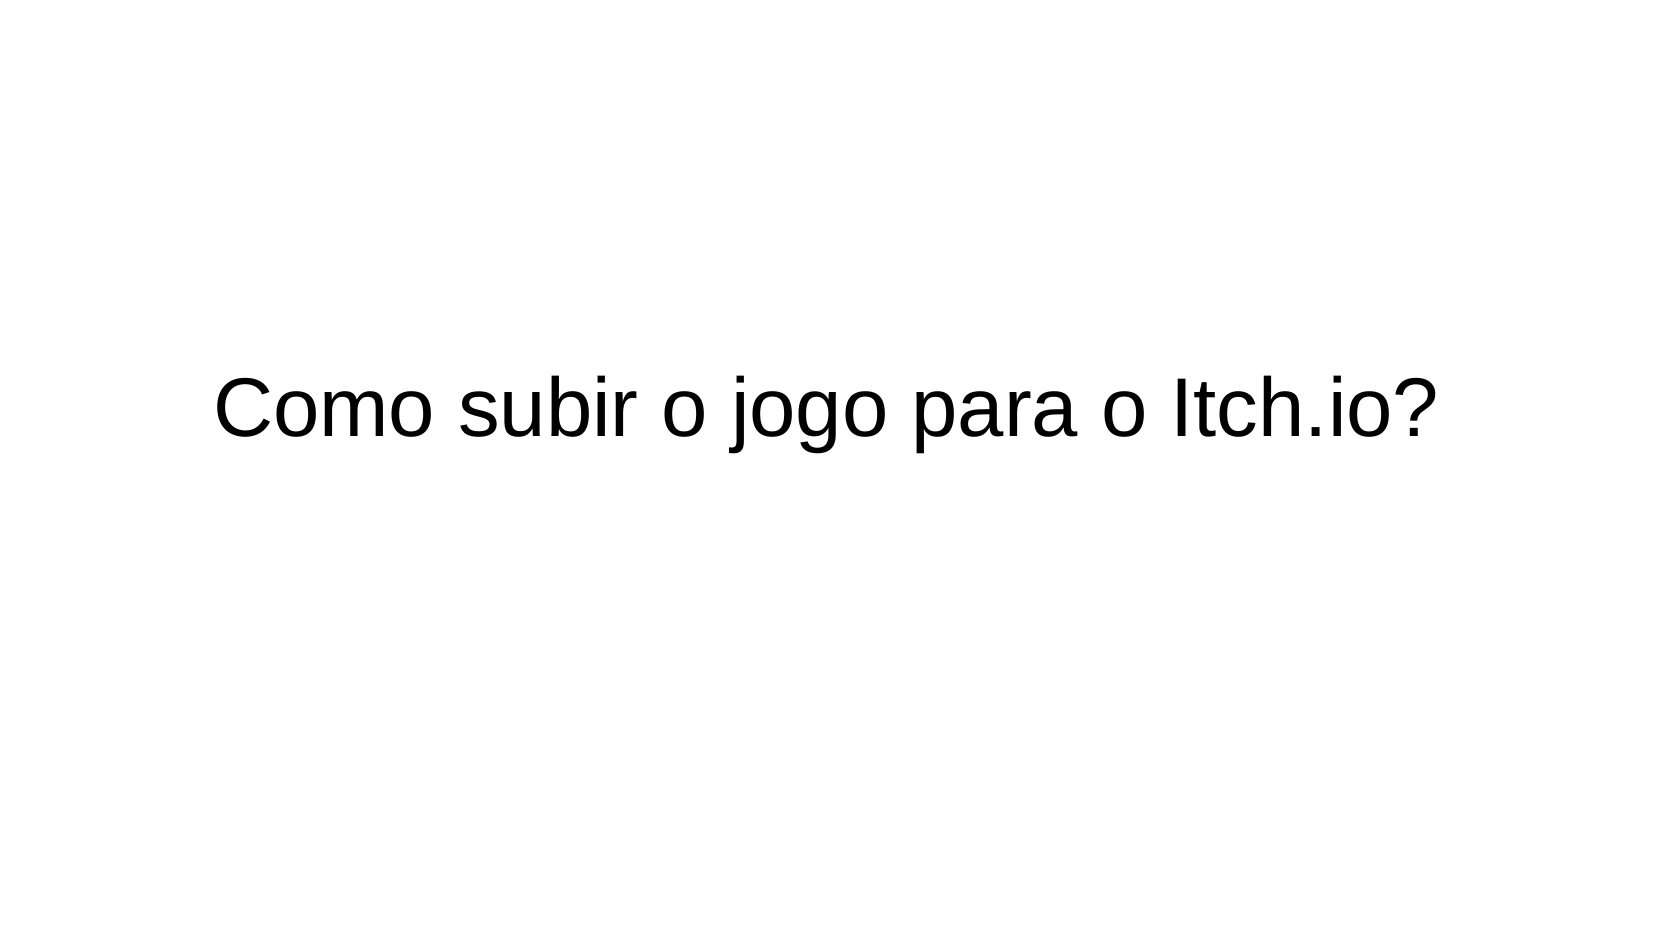

Como subir o jogo para o Itch.io?